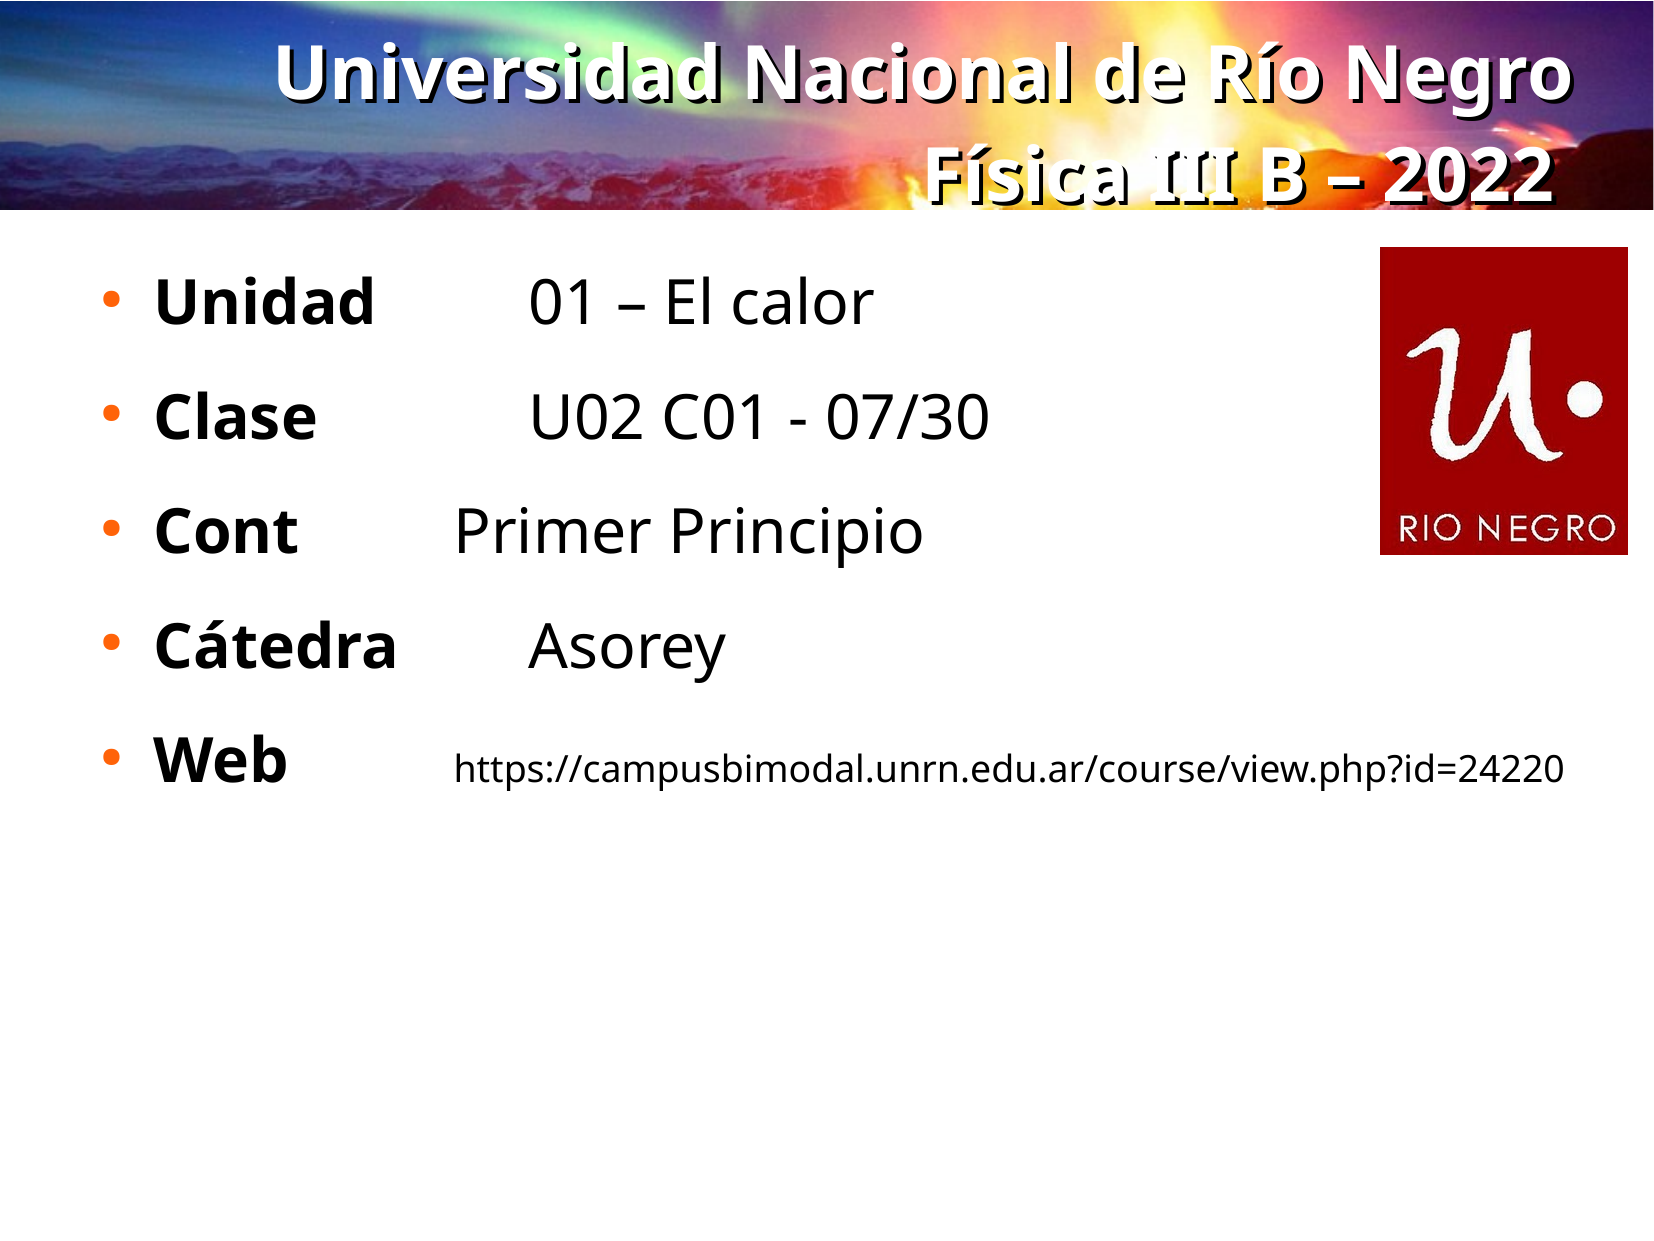

# Universidad Nacional de Río Negro Física III B – 2022
Unidad 		01 – El calor
Clase			U02 C01 - 07/30
Cont			Primer Principio
Cátedra		Asorey
Web			https://campusbimodal.unrn.edu.ar/course/view.php?id=24220